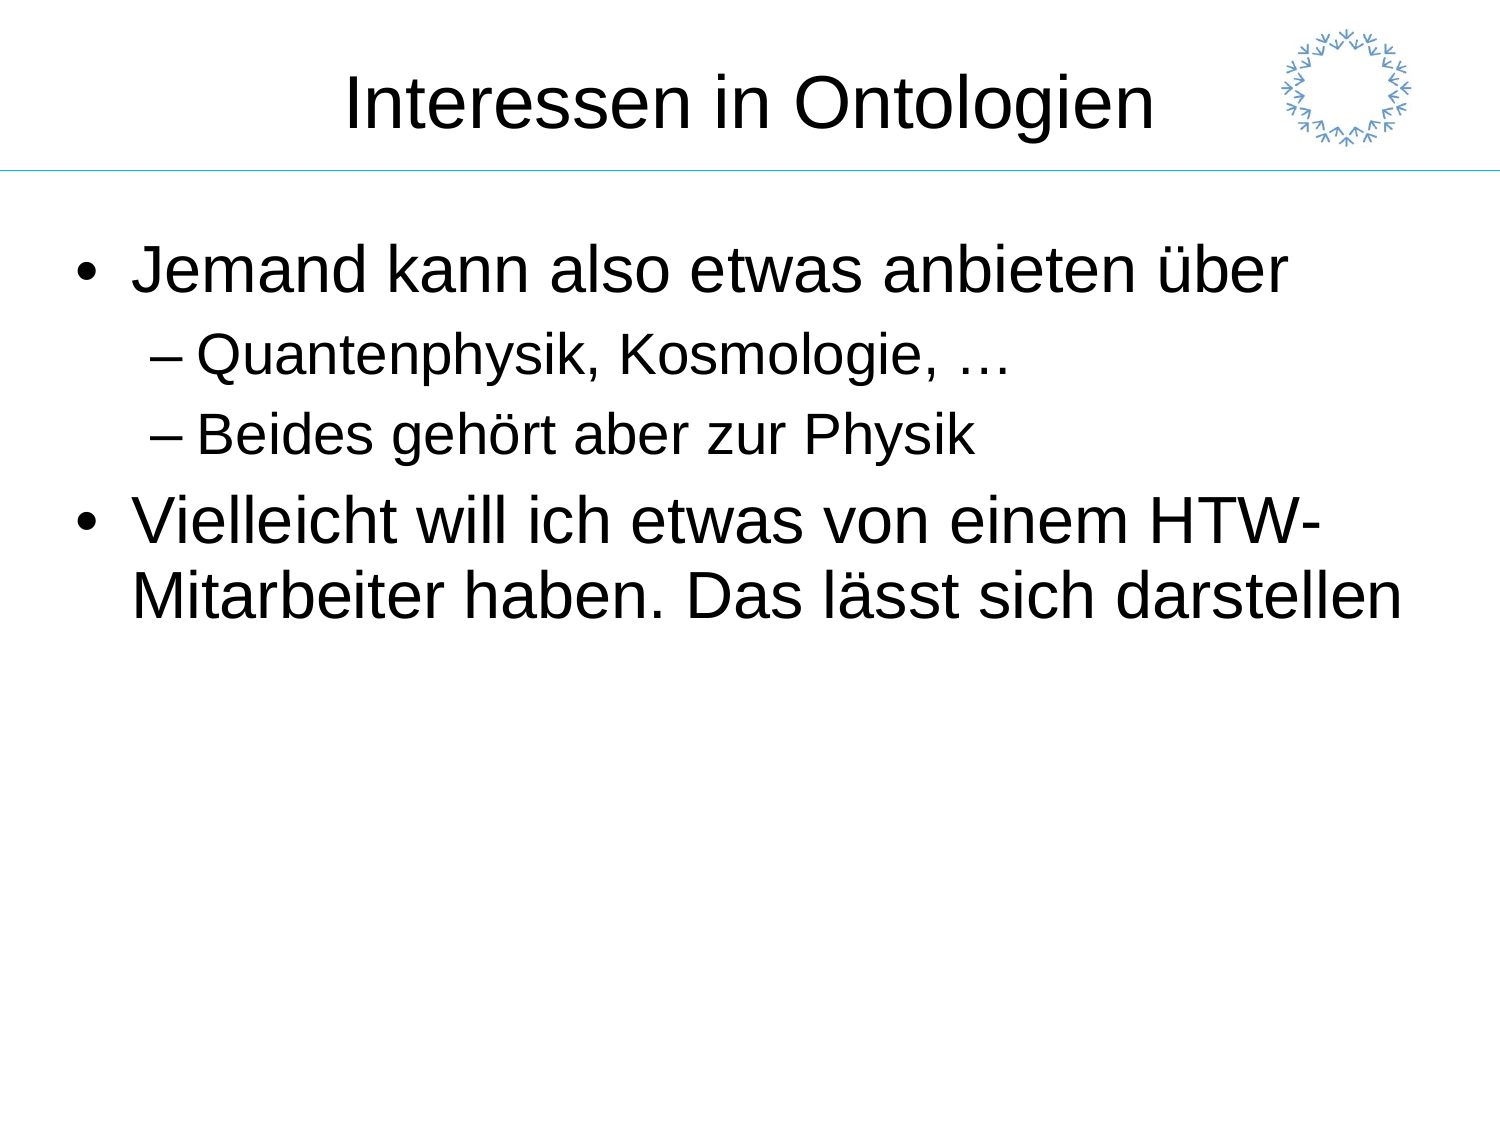

# Interessen in Ontologien
Jemand kann also etwas anbieten über
Quantenphysik, Kosmologie, …
Beides gehört aber zur Physik
Vielleicht will ich etwas von einem HTW-Mitarbeiter haben. Das lässt sich darstellen